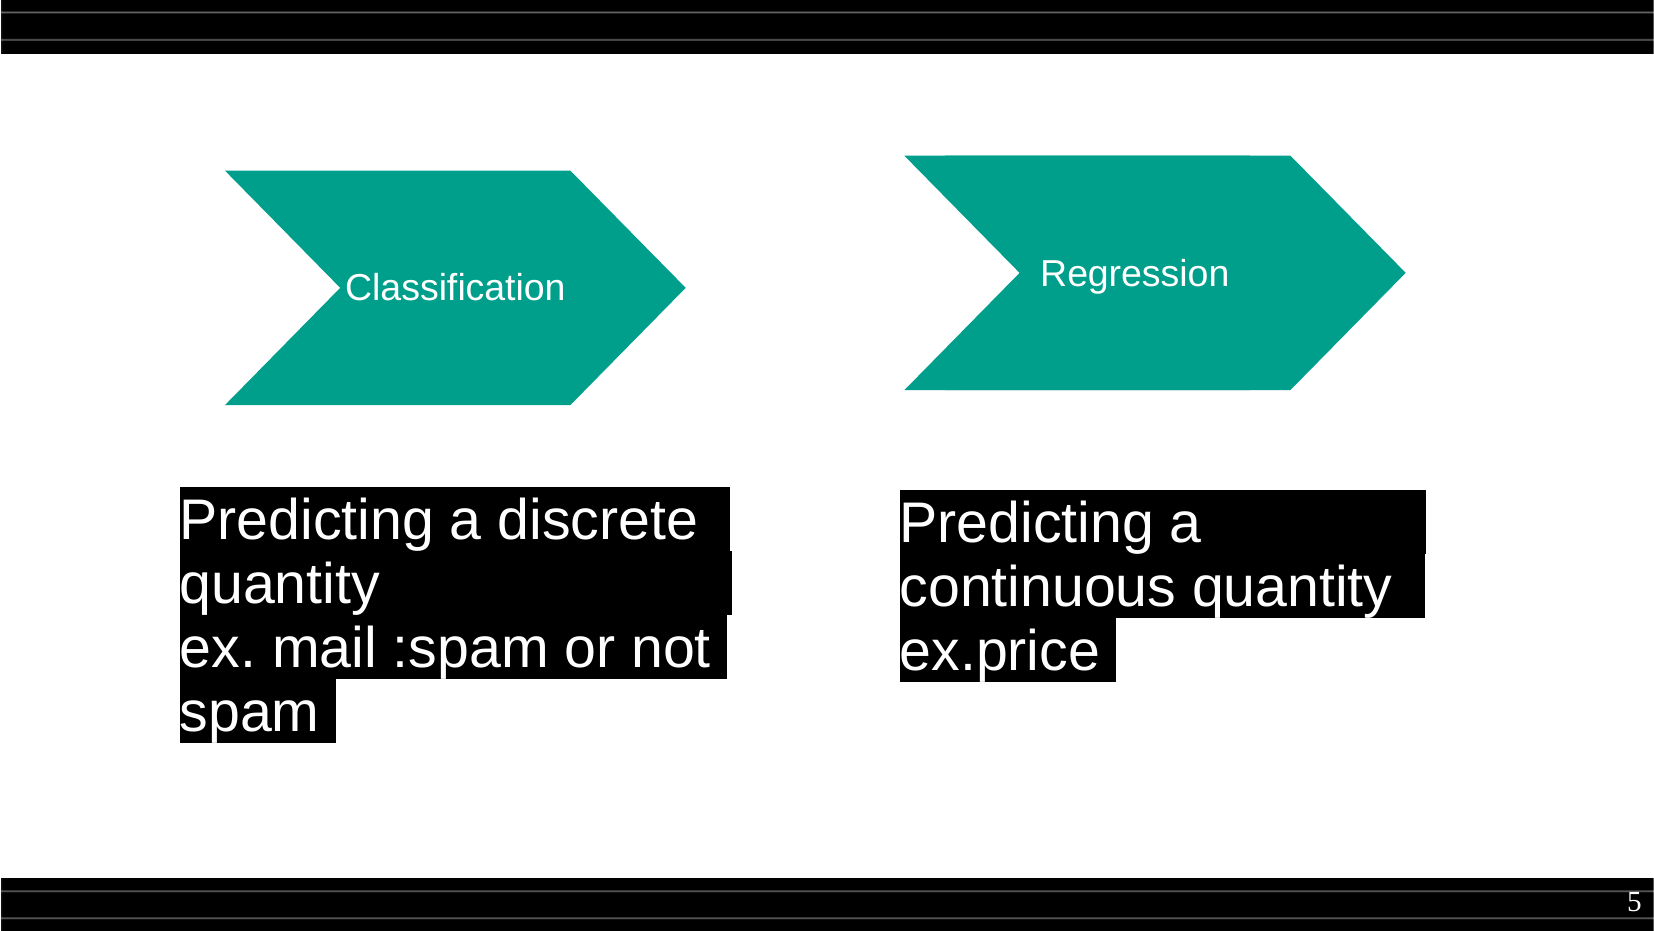

Regression
Regression
Classification
d
P
Predicting a continuous quantity
ex.price
Predicting a discrete quantity
ex. mail :spam or not spam
I
xxx